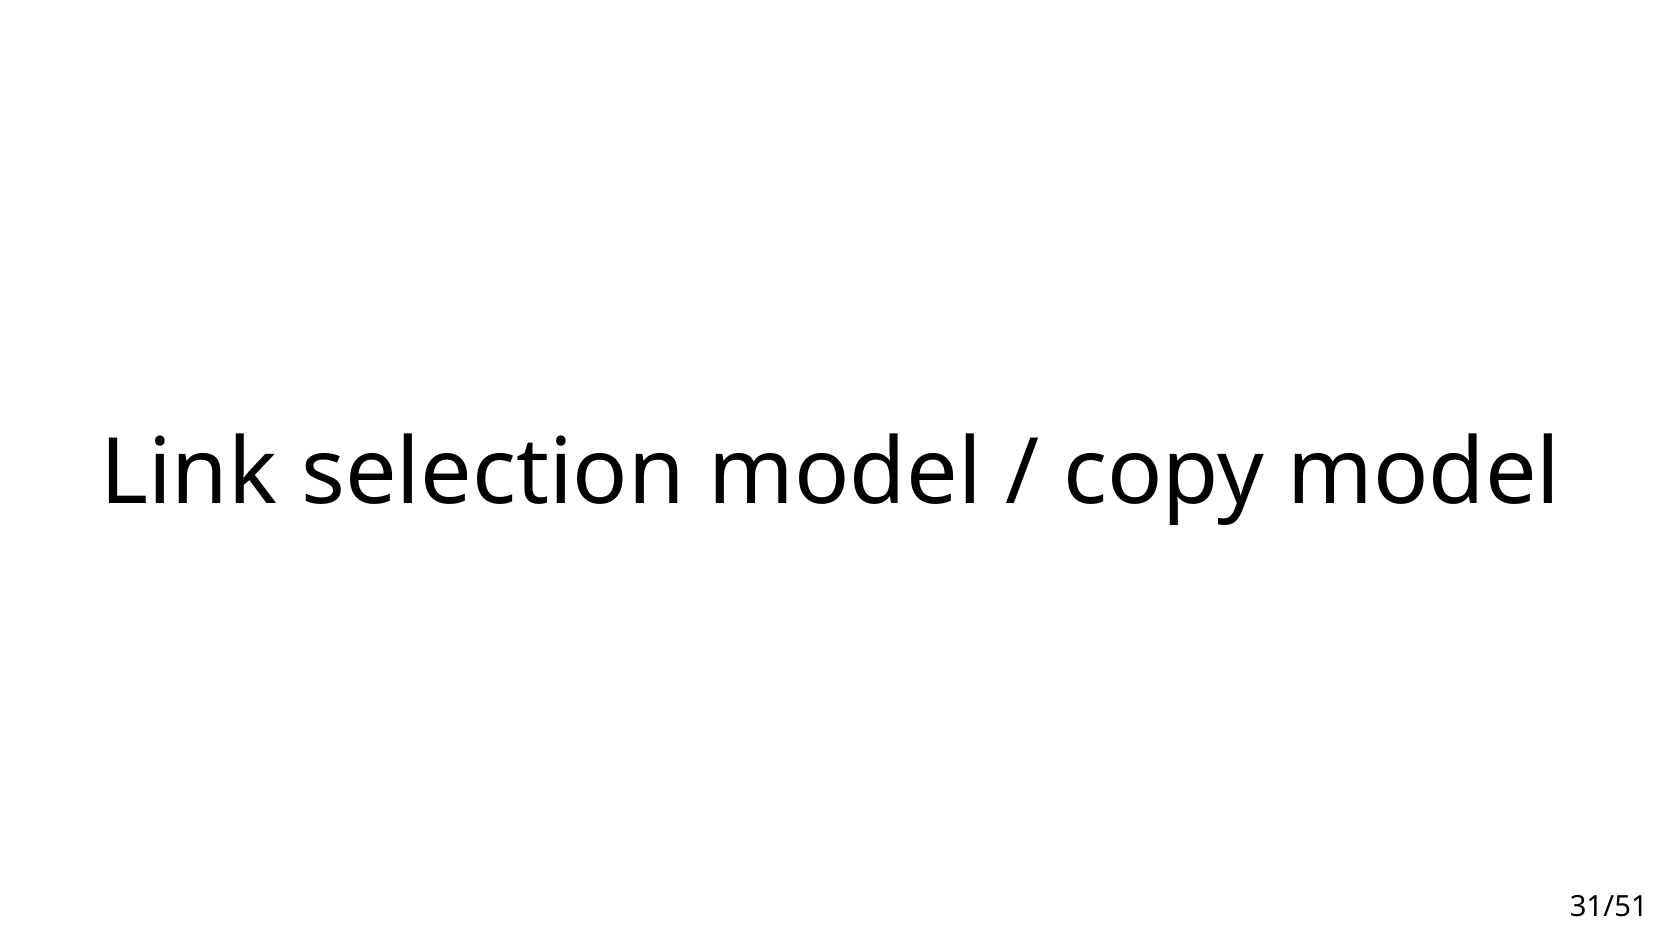

# Link selection model / copy model
31